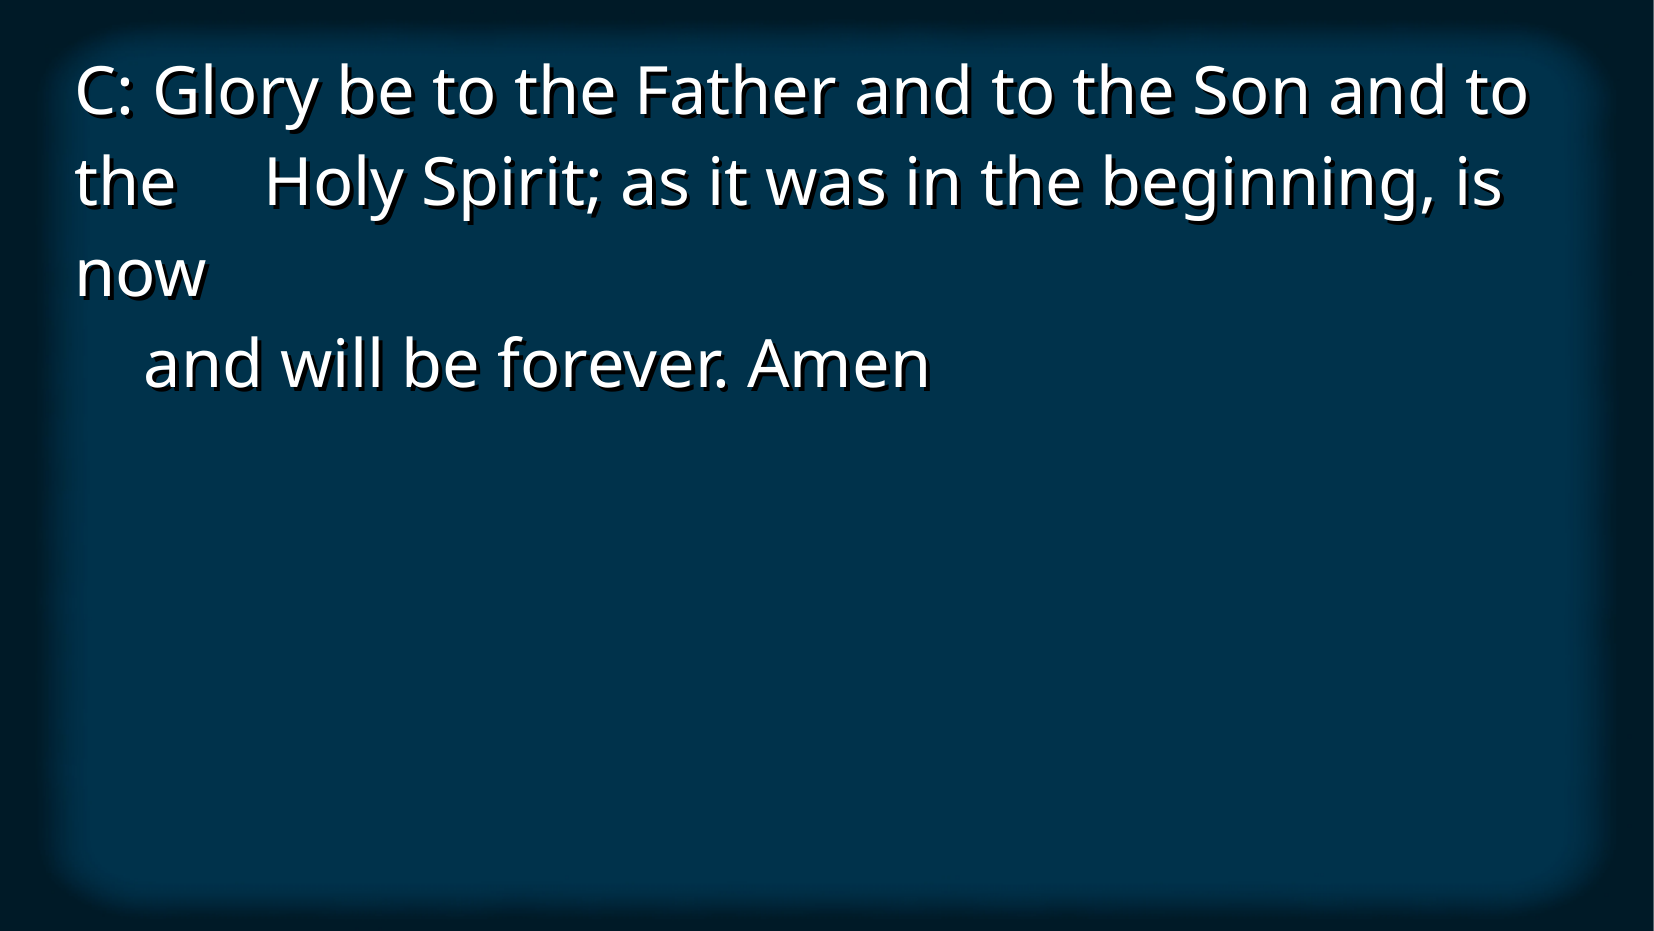

C: Glory be to the Father and to the Son and to the Holy Spirit; as it was in the beginning, is now
 and will be forever. Amen